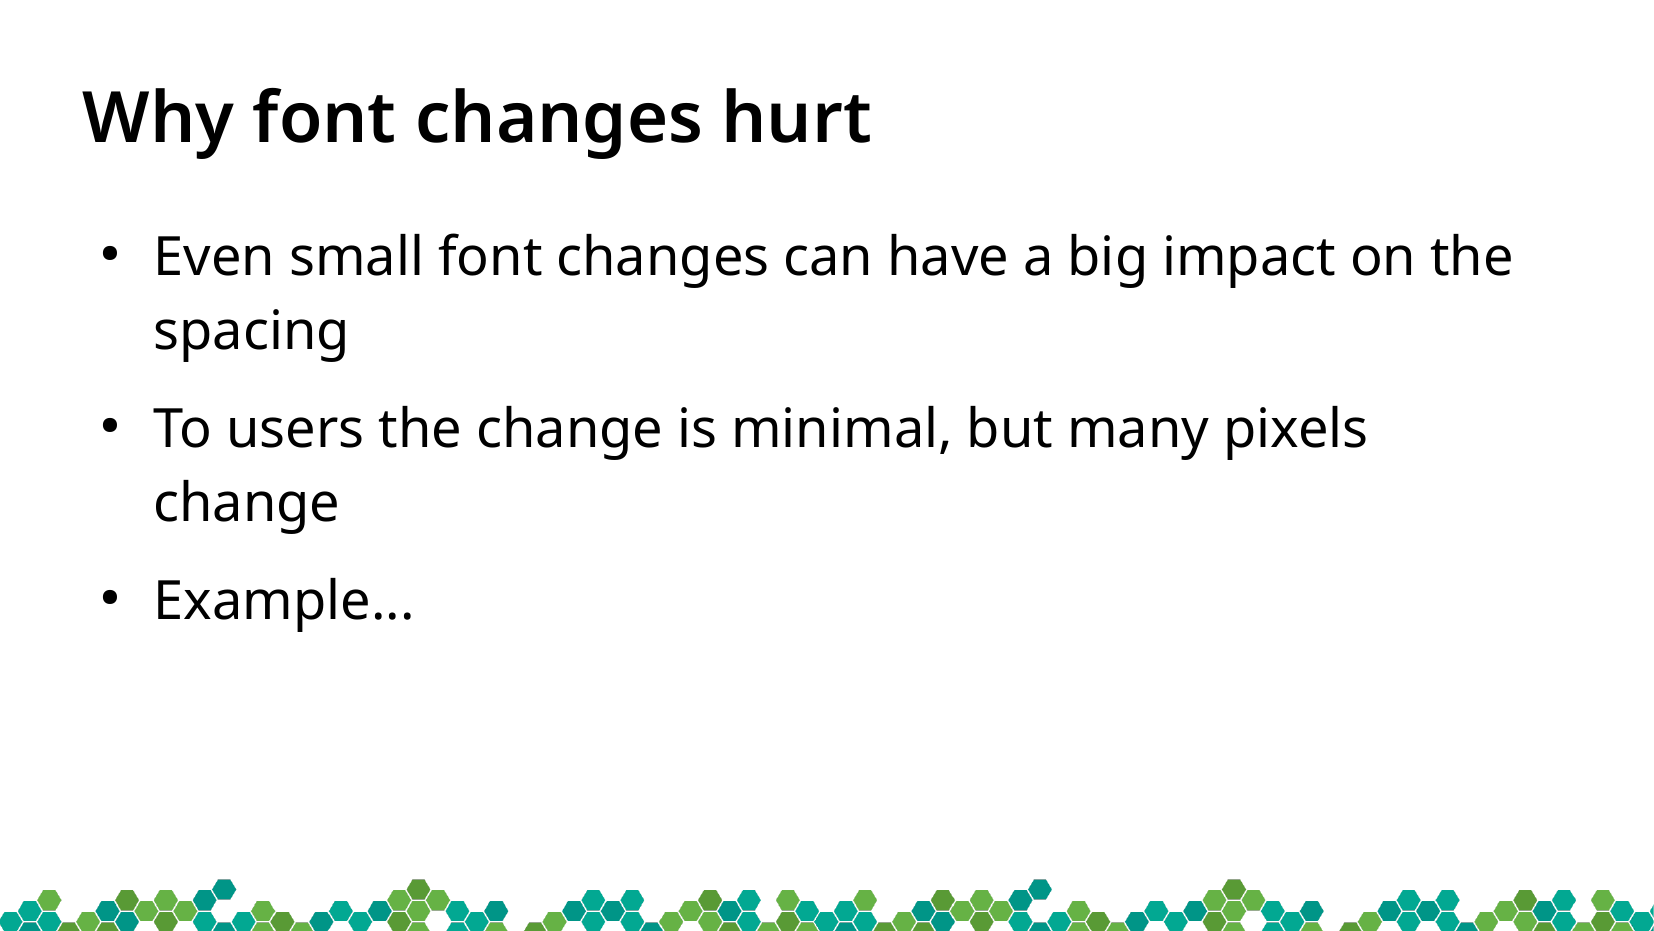

# Why font changes hurt
Even small font changes can have a big impact on the spacing
To users the change is minimal, but many pixels change
Example...